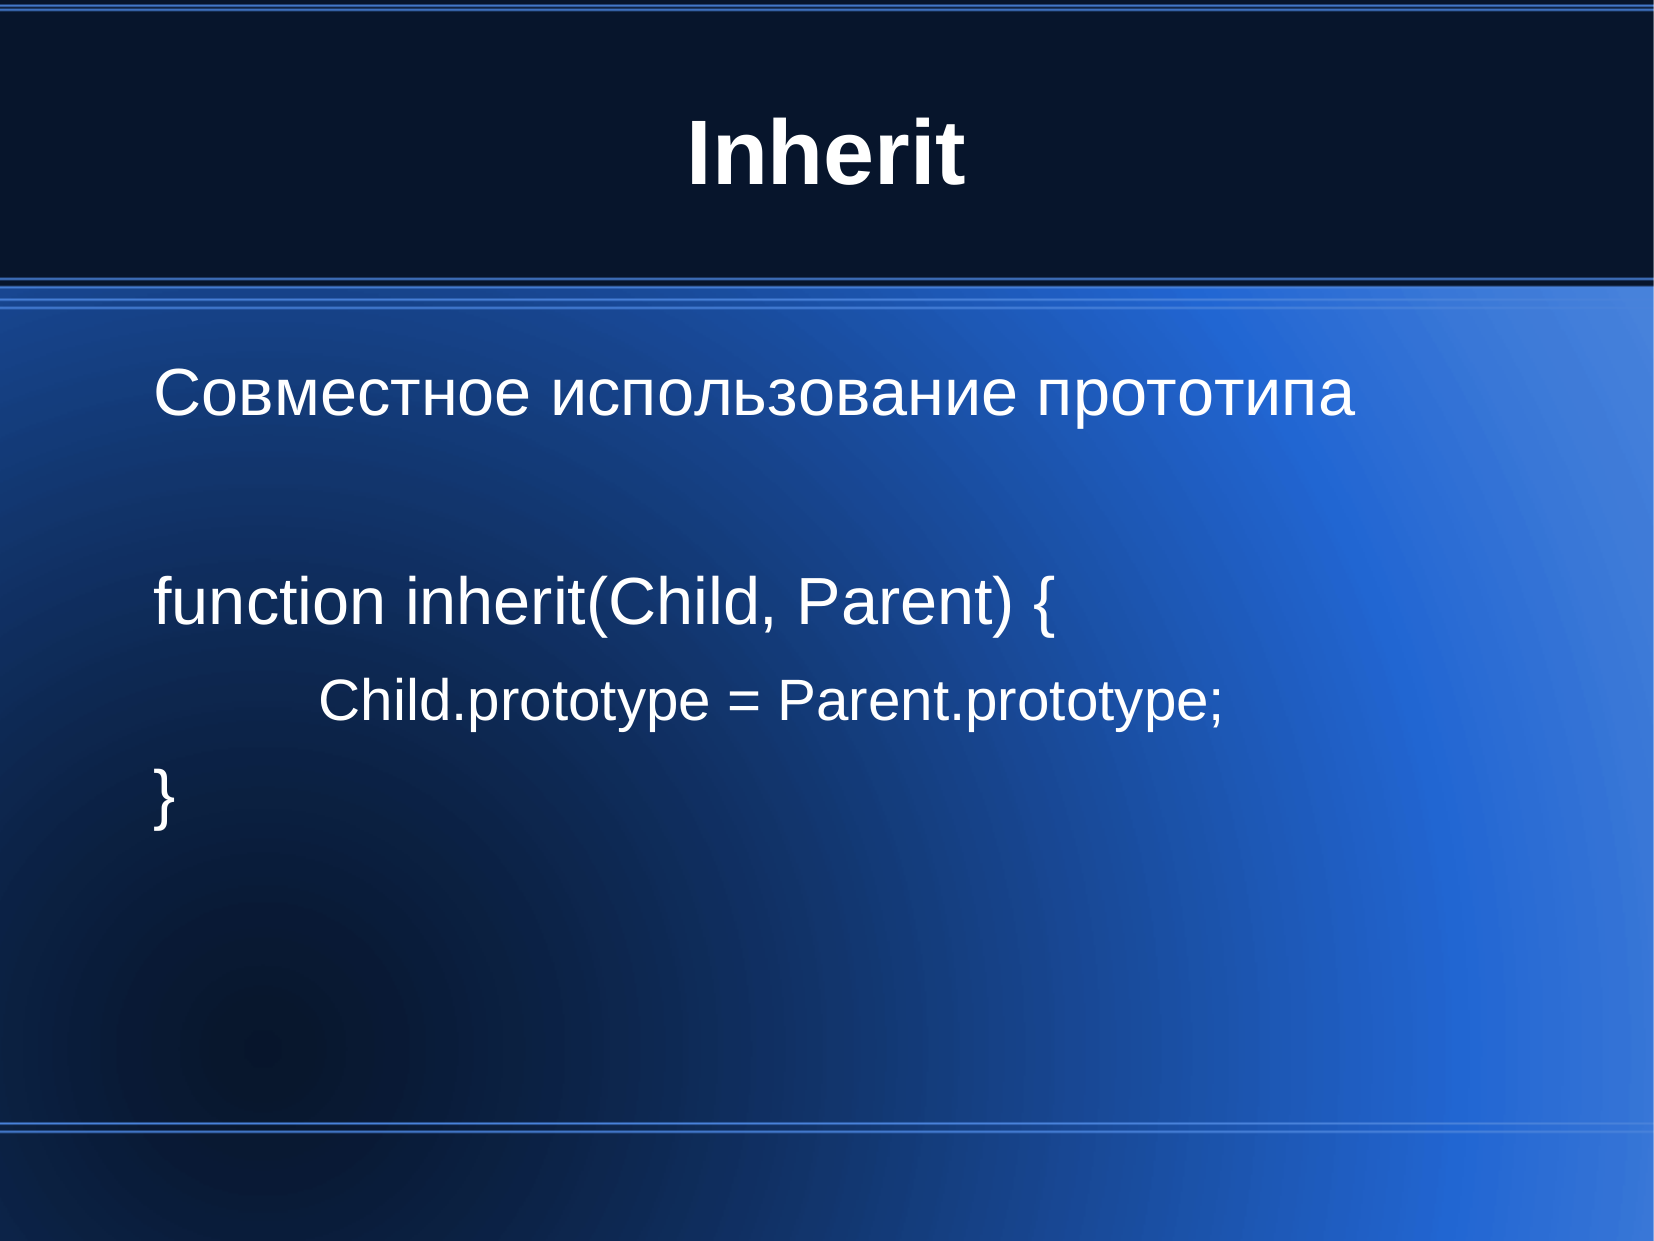

# Inherit
Совместное использование прототипа
function inherit(Child, Parent) {
Child.prototype = Parent.prototype;
}